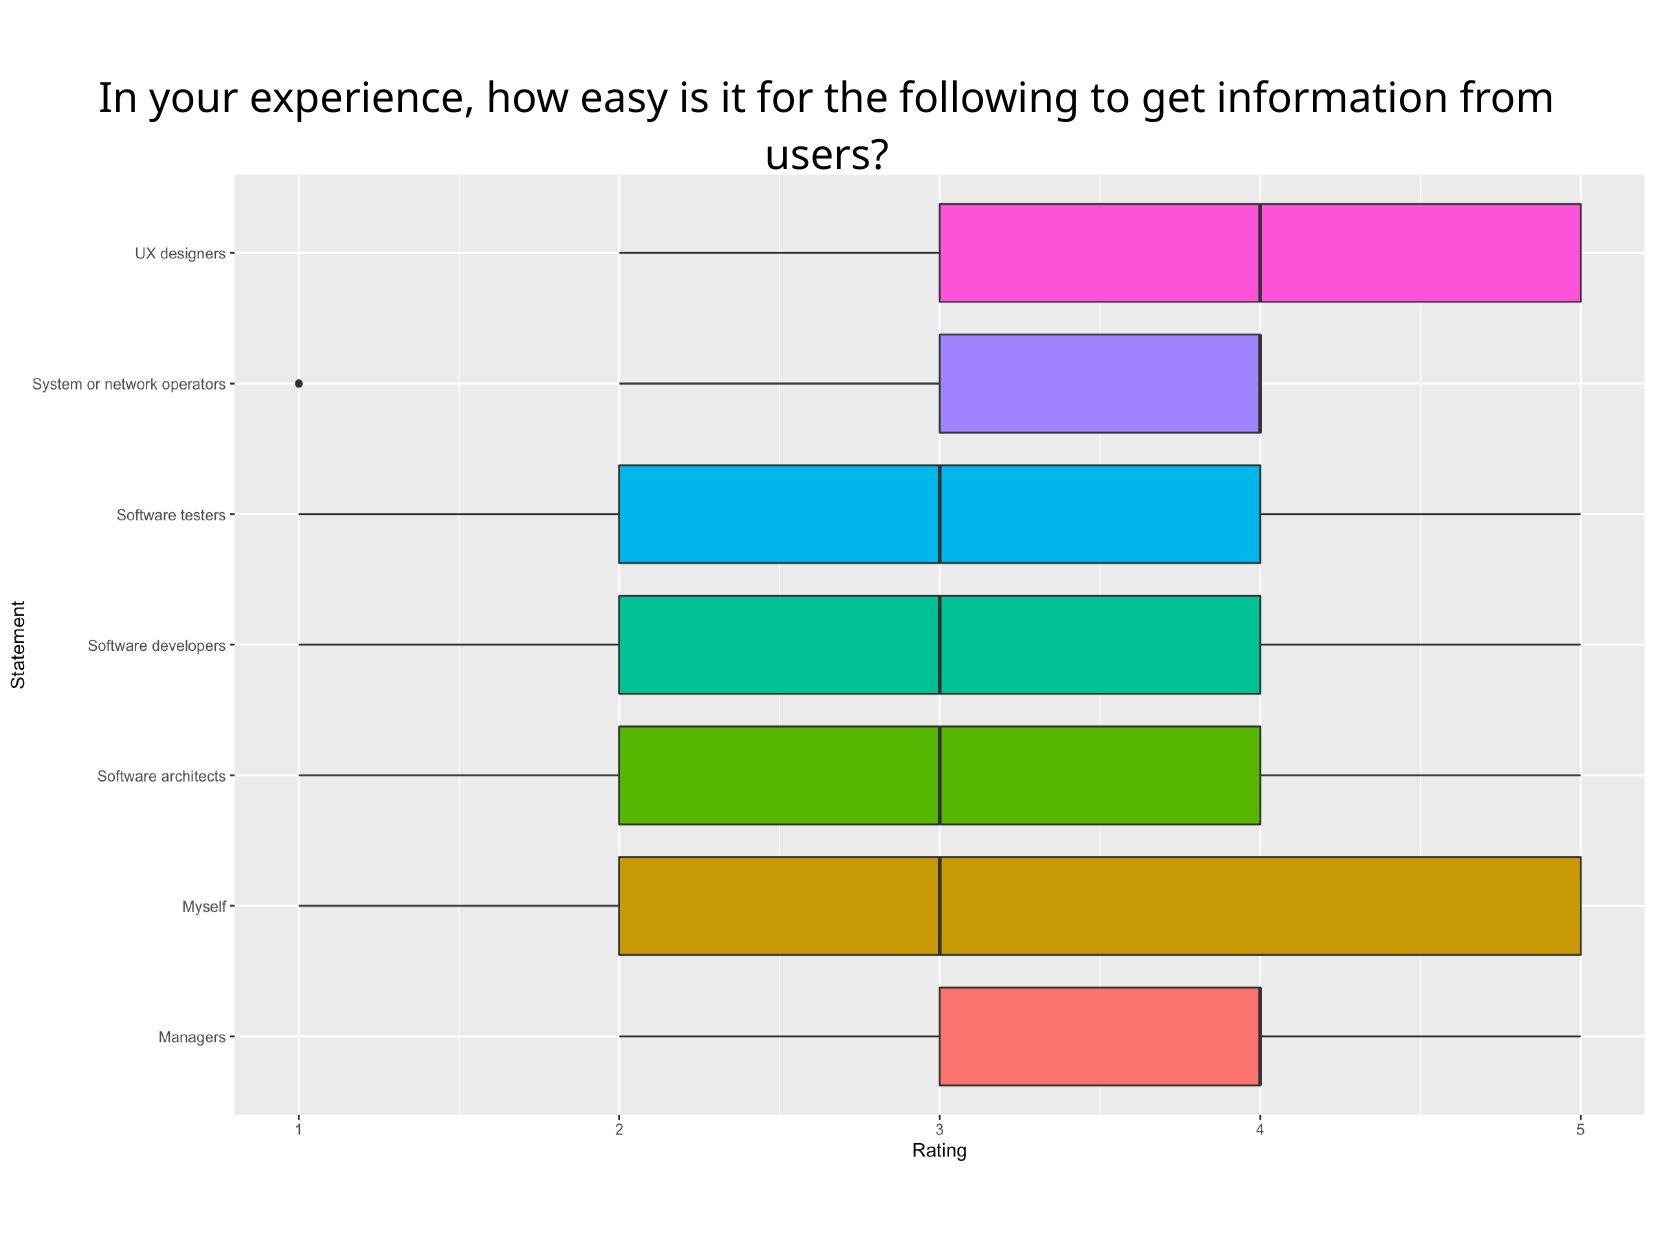

# In your experience, how easy is it for the following to get information from users?